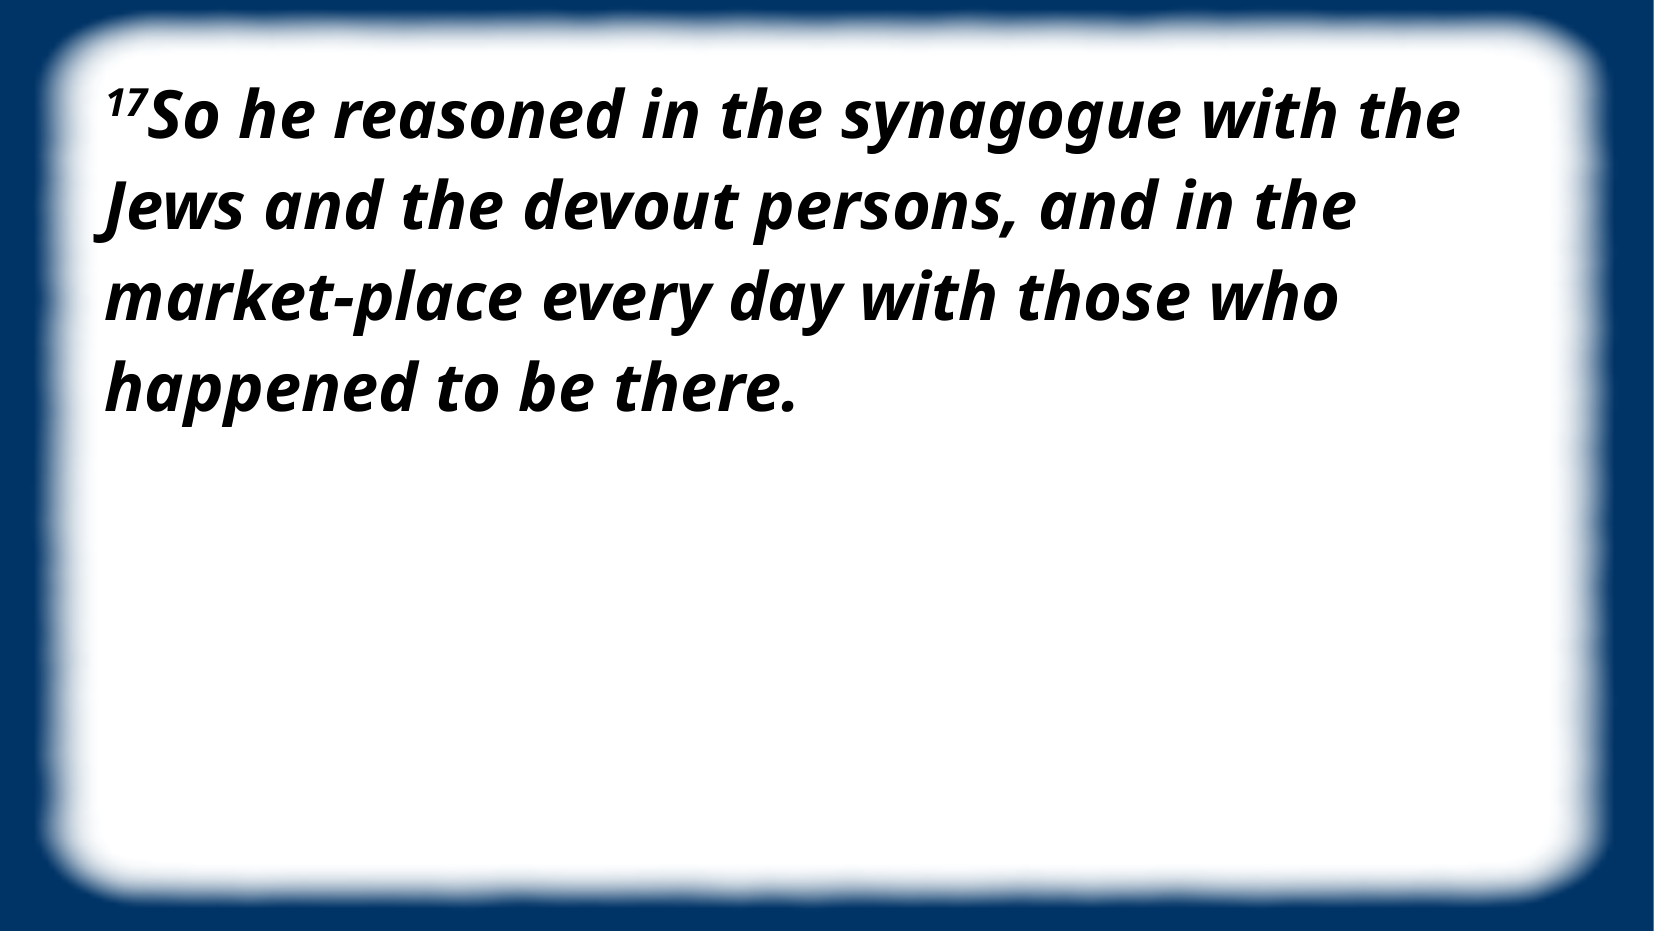

17So he reasoned in the synagogue with the Jews and the devout persons, and in the market-place every day with those who happened to be there.